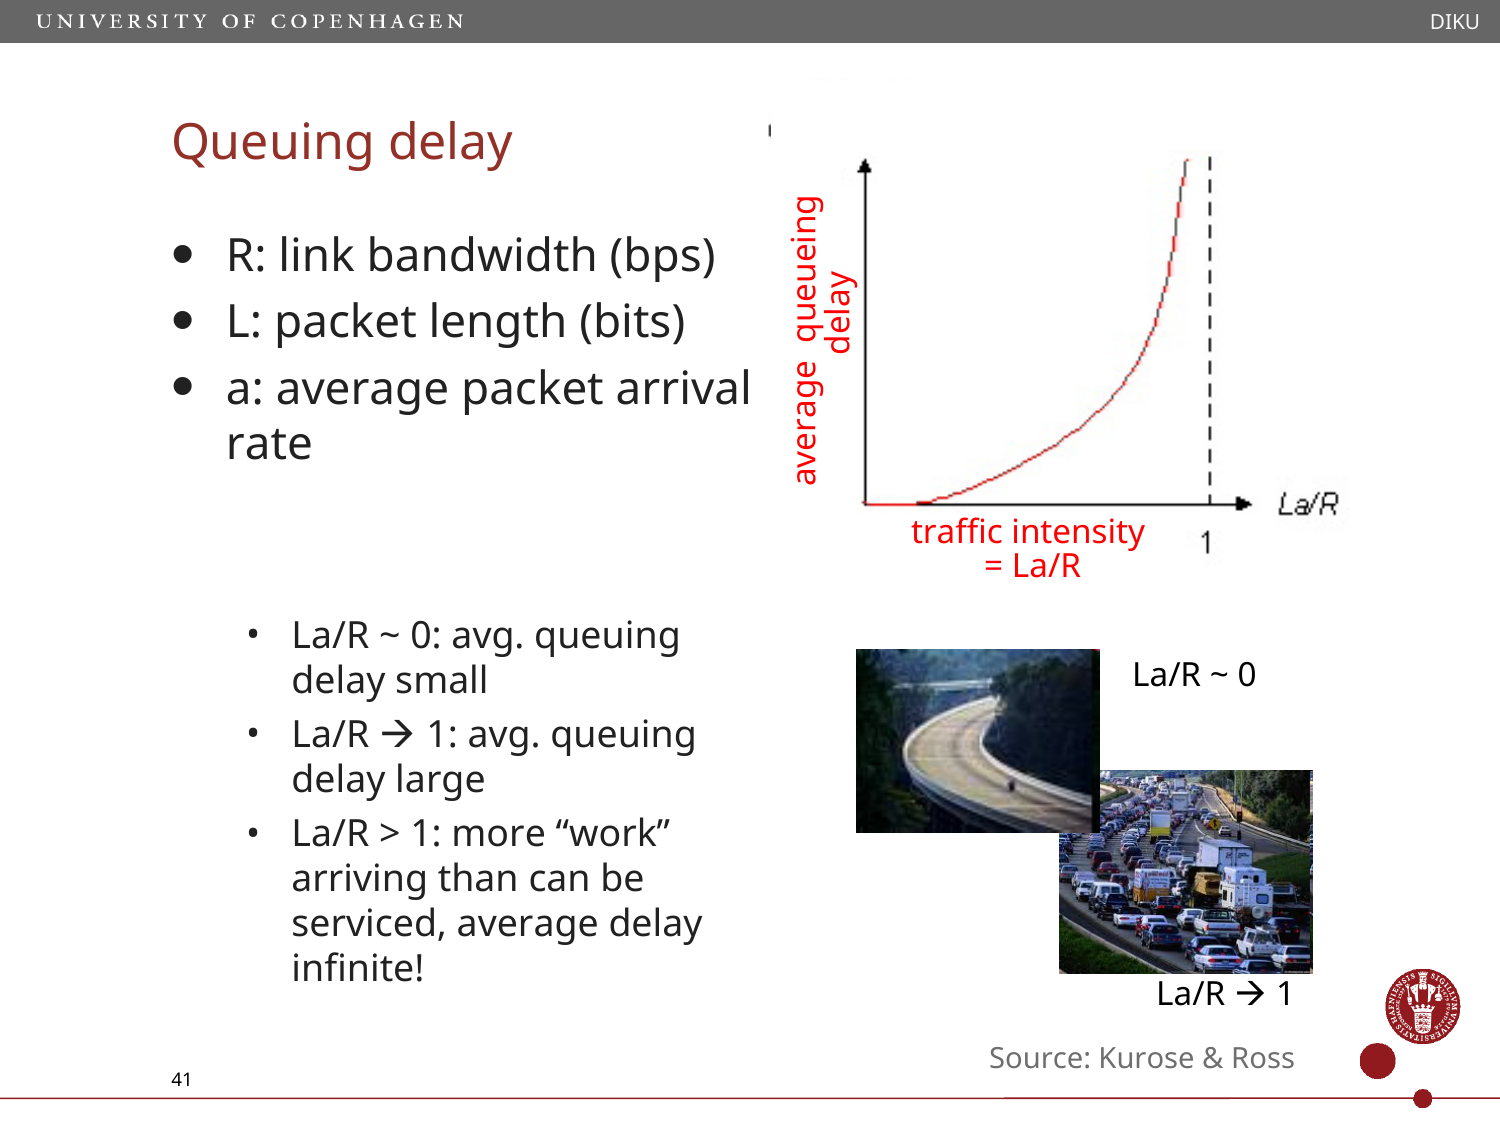

DIKU
Queuing delay
R: link bandwidth (bps)
L: packet length (bits)
a: average packet arrival rate
La/R ~ 0: avg. queuing delay small
La/R  1: avg. queuing delay large
La/R > 1: more “work” arriving than can be serviced, average delay infinite!
average queueing delay
traffic intensity
= La/R
La/R ~ 0
La/R  1
Source: Kurose & Ross